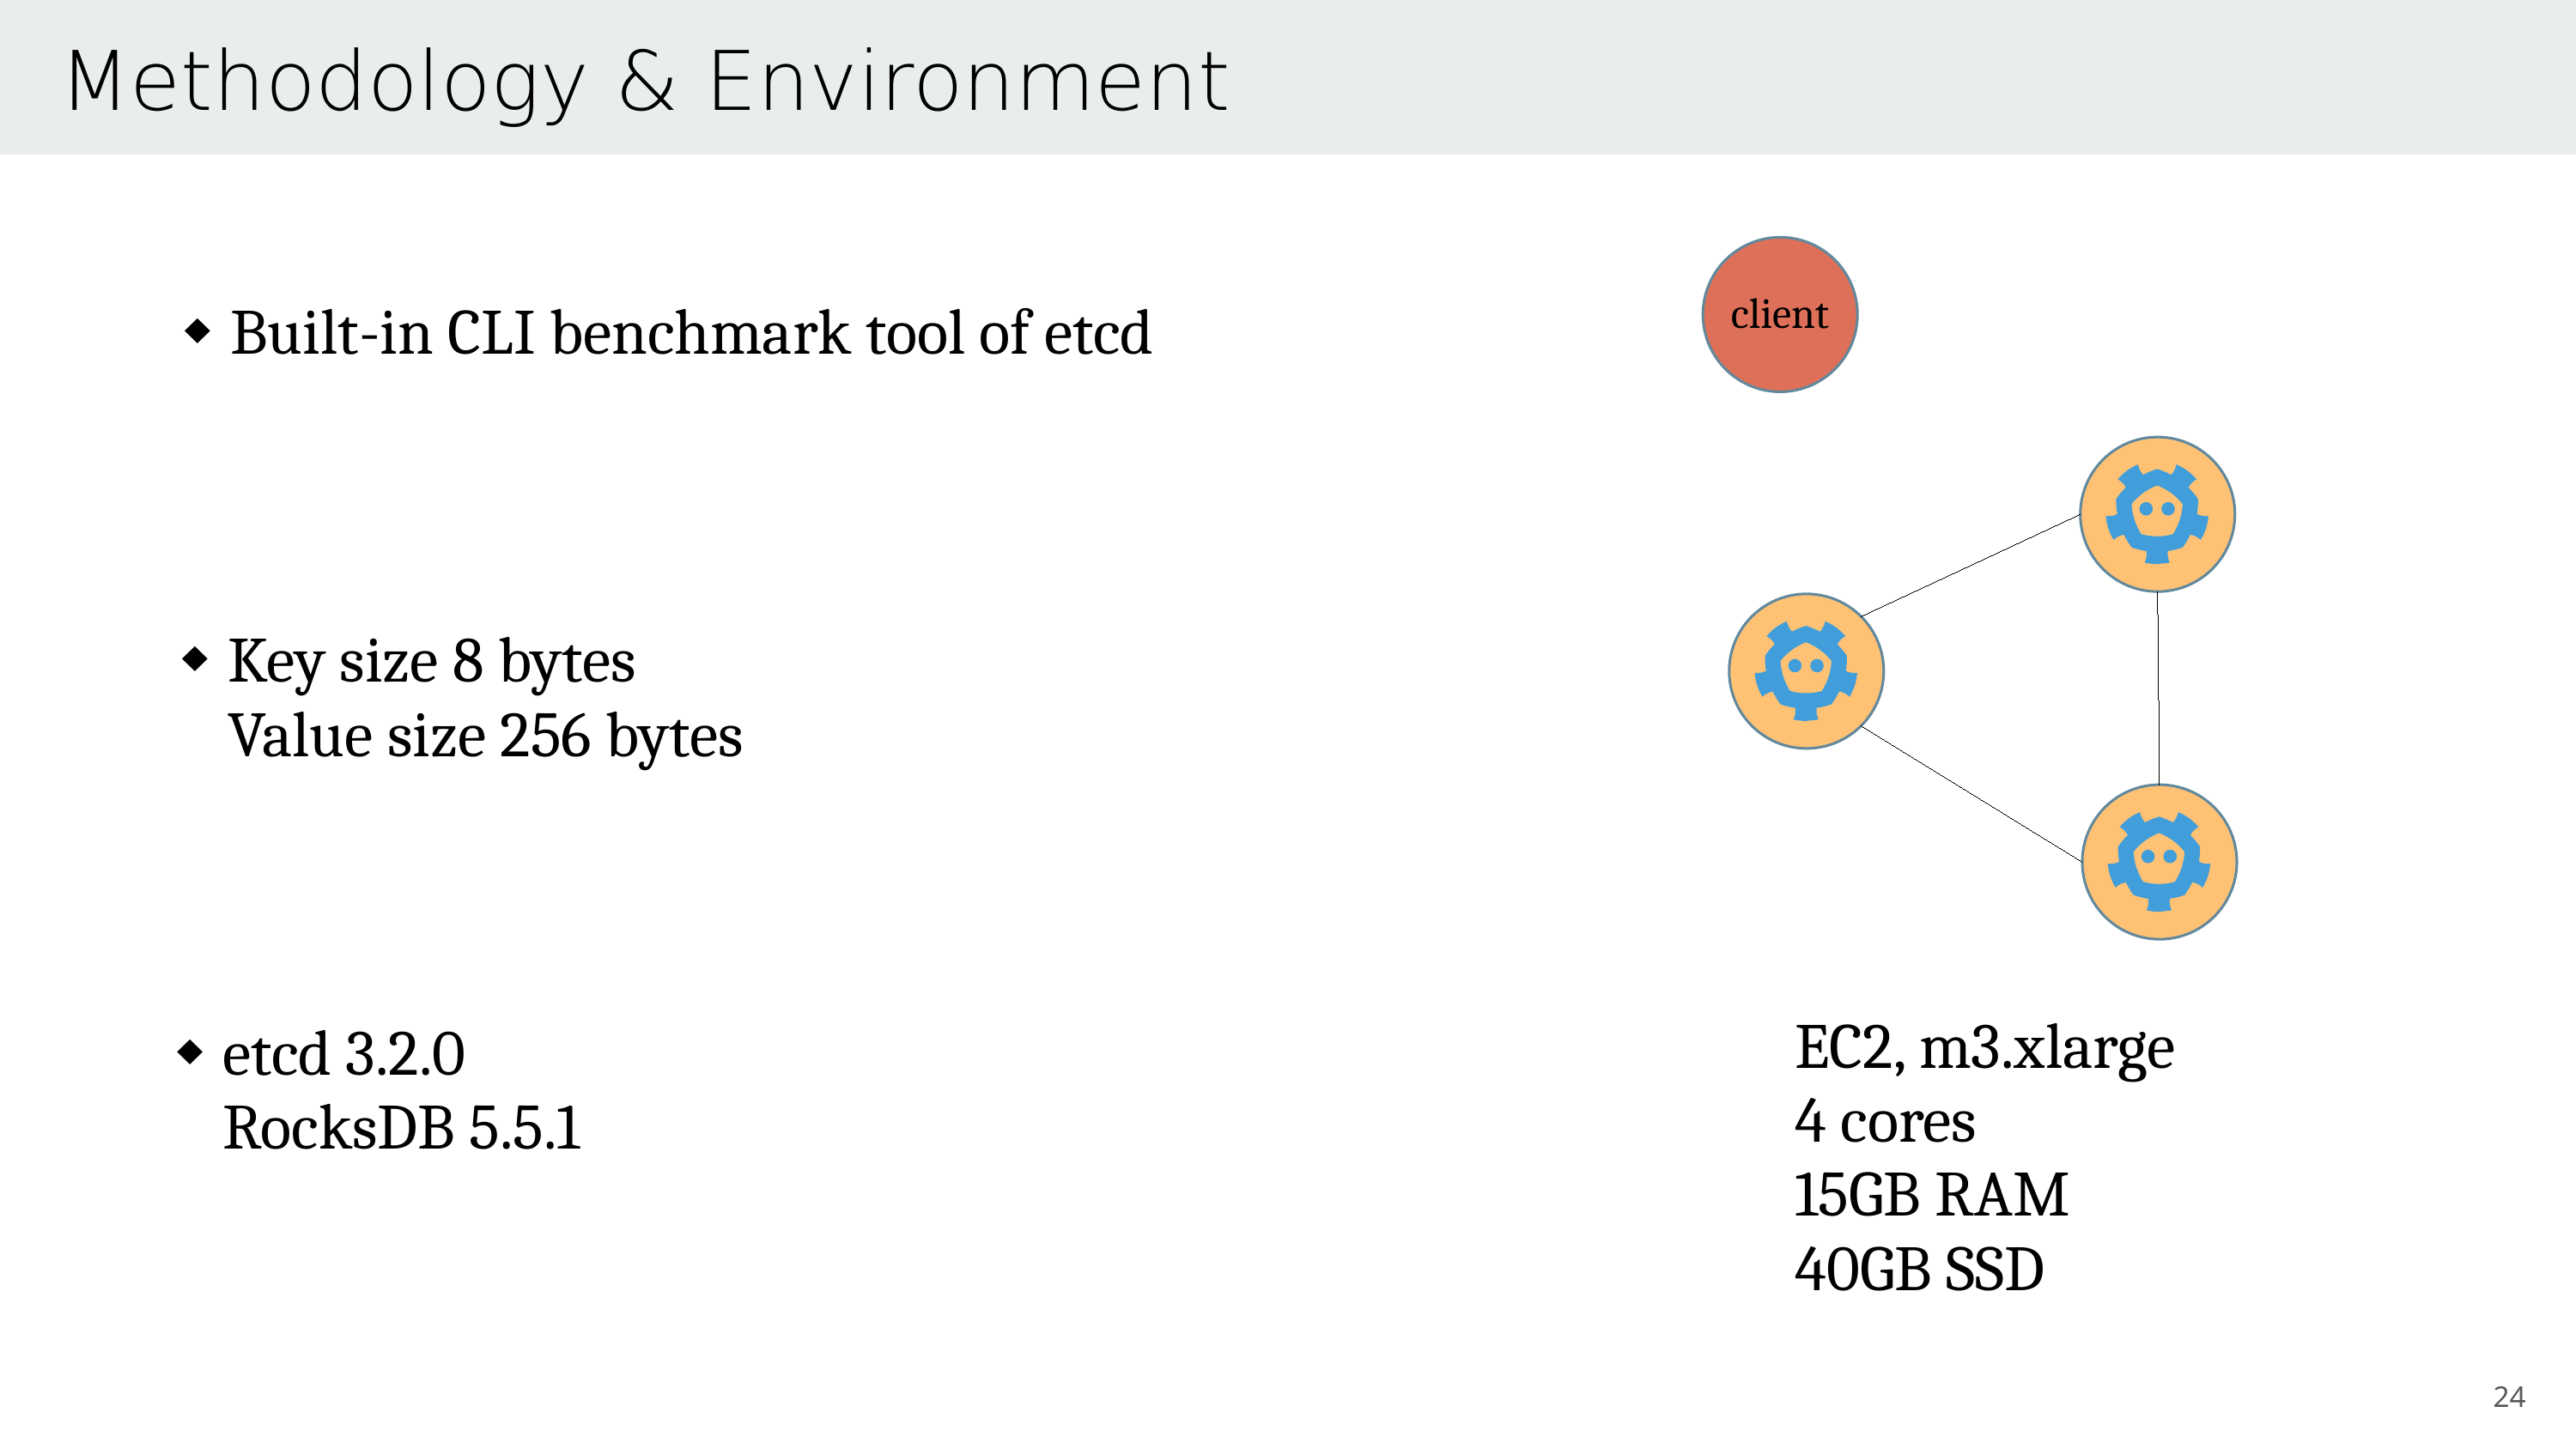

# Methodology & Environment
client
Built-in CLI benchmark tool of etcd
Key size 8 bytes
Value size 256 bytes
EC2, m3.xlarge
4 cores
15GB RAM
40GB SSD
etcd 3.2.0
RocksDB 5.5.1
24